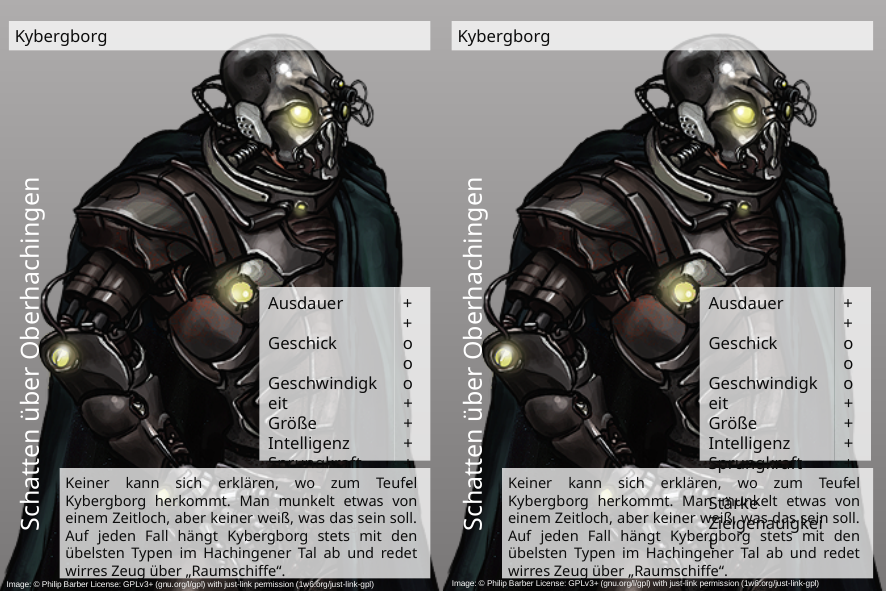

Kybergborg
Kybergborg
Schatten über Oberhachingen
Schatten über Oberhachingen
Ausdauer
Geschick
Geschwindigkeit
Größe
Intelligenz
Sprungkraft
Stärke
Zielgenauigkeit
++
o
o
o
++
+
+
-
Ausdauer
Geschick
Geschwindigkeit
Größe
Intelligenz
Sprungkraft
Stärke
Zielgenauigkeit
++
o
o
o
++
+
+
-
Keiner kann sich erklären, wo zum Teufel Kybergborg herkommt. Man munkelt etwas von einem Zeitloch, aber keiner weiß, was das sein soll. Auf jeden Fall hängt Kybergborg stets mit den übelsten Typen im Hachingener Tal ab und redet wirres Zeug über „Raumschiffe“.
Keiner kann sich erklären, wo zum Teufel Kybergborg herkommt. Man munkelt etwas von einem Zeitloch, aber keiner weiß, was das sein soll. Auf jeden Fall hängt Kybergborg stets mit den übelsten Typen im Hachingener Tal ab und redet wirres Zeug über „Raumschiffe“.
Image: © Philip Barber License: GPLv3+ (gnu.org/l/gpl) with just-link permission (1w6.org/just-link-gpl)
Image: © Philip Barber License: GPLv3+ (gnu.org/l/gpl) with just-link permission (1w6.org/just-link-gpl)